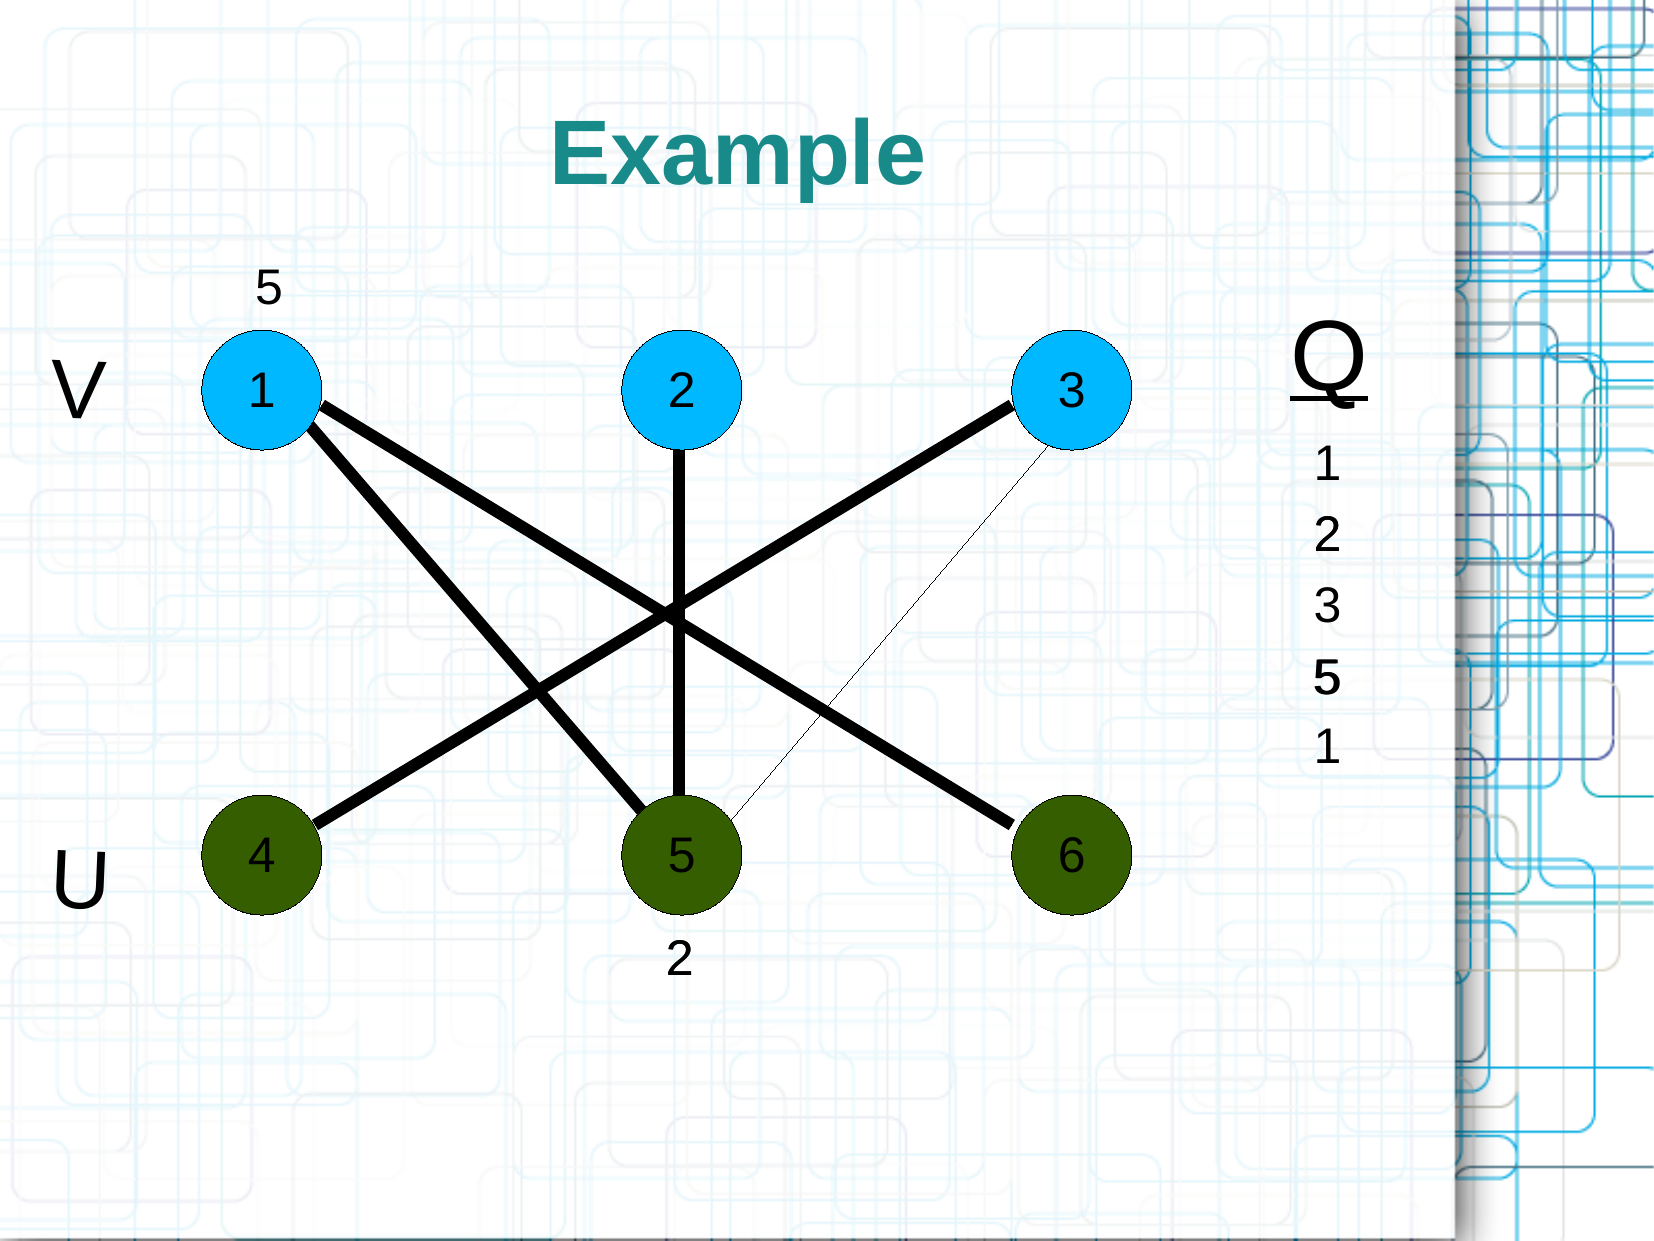

# Example
5
Q
1
2
3
V
1
2
2
3
5
5
1
4
5
6
U
2
2